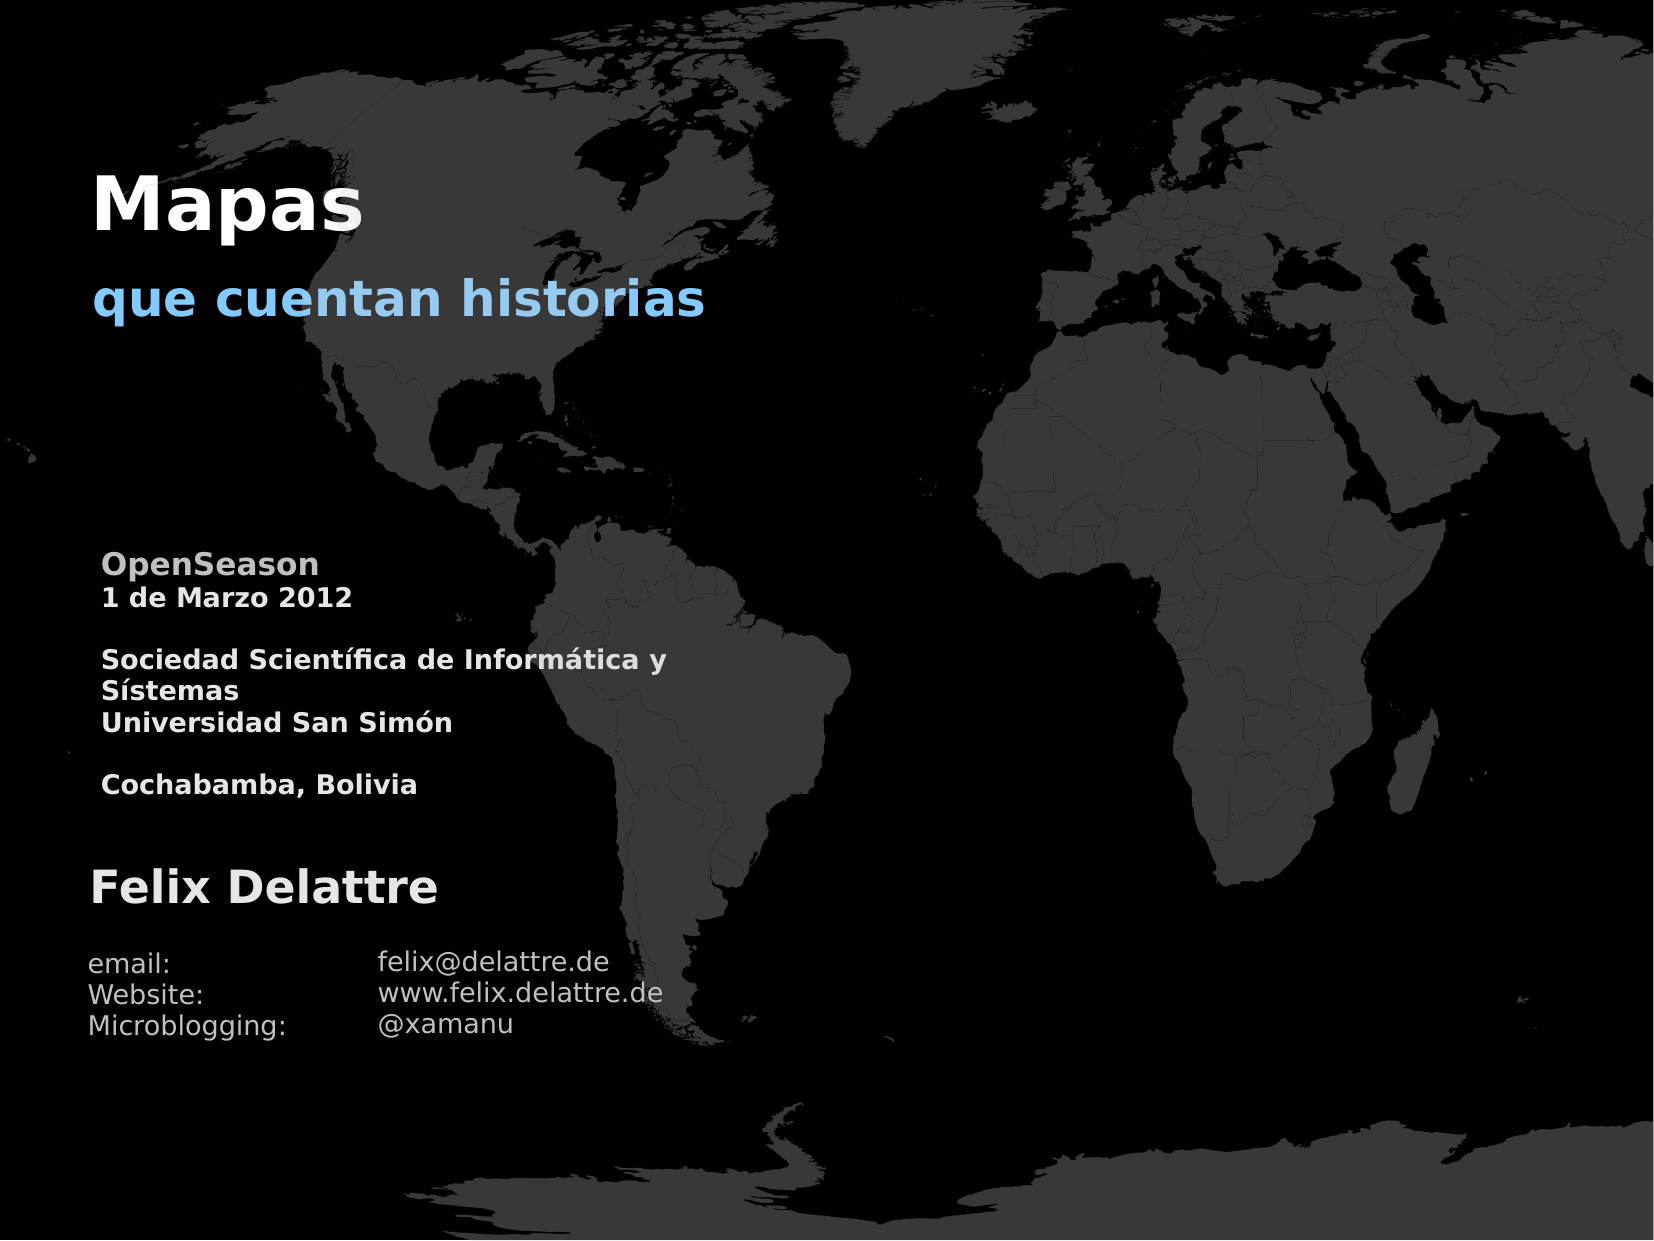

Mapas
que cuentan historias
OpenSeason
1 de Marzo 2012
Sociedad Scientífica de Informática y Sístemas
Universidad San Simón
Cochabamba, Bolivia
Felix Delattre
felix@delattre.de
www.felix.delattre.de
@xamanu
email:
Website:
Microblogging: